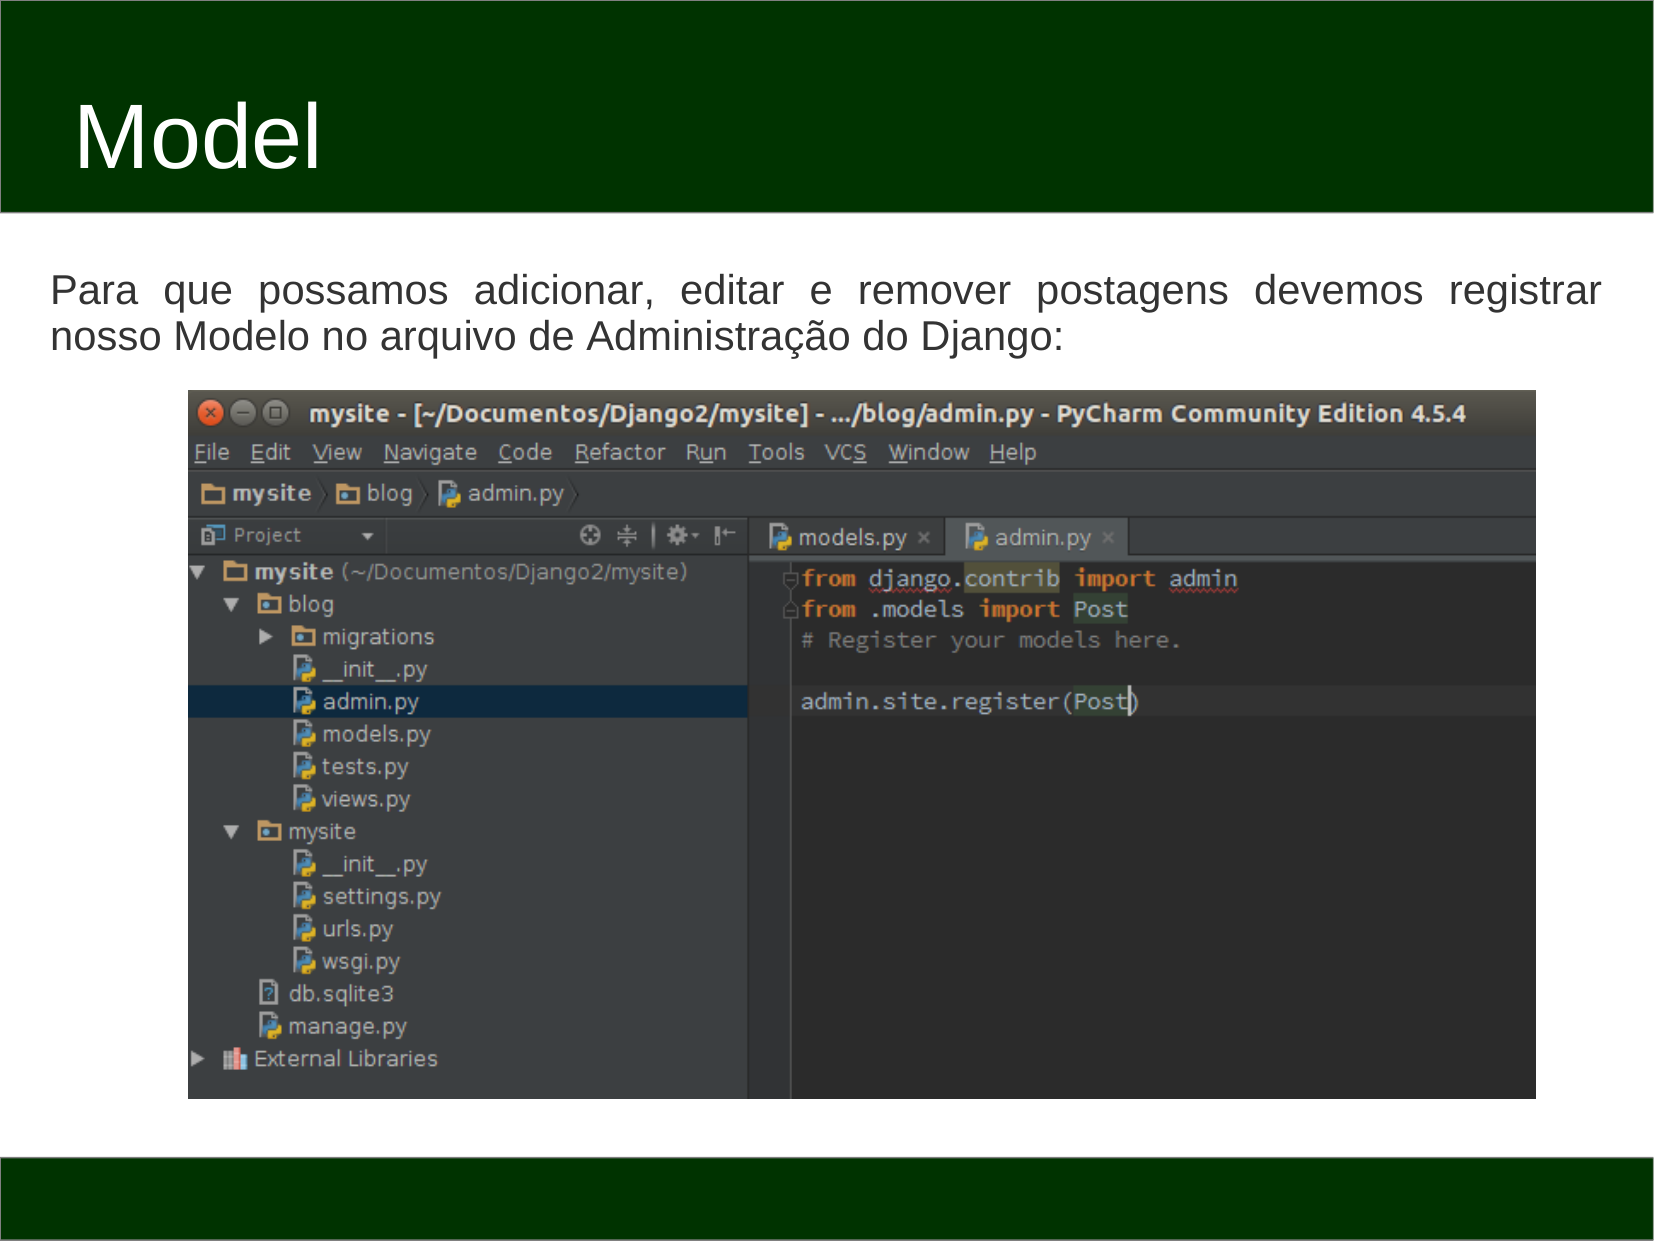

Model
Para que possamos adicionar, editar e remover postagens devemos registrar nosso Modelo no arquivo de Administração do Django: